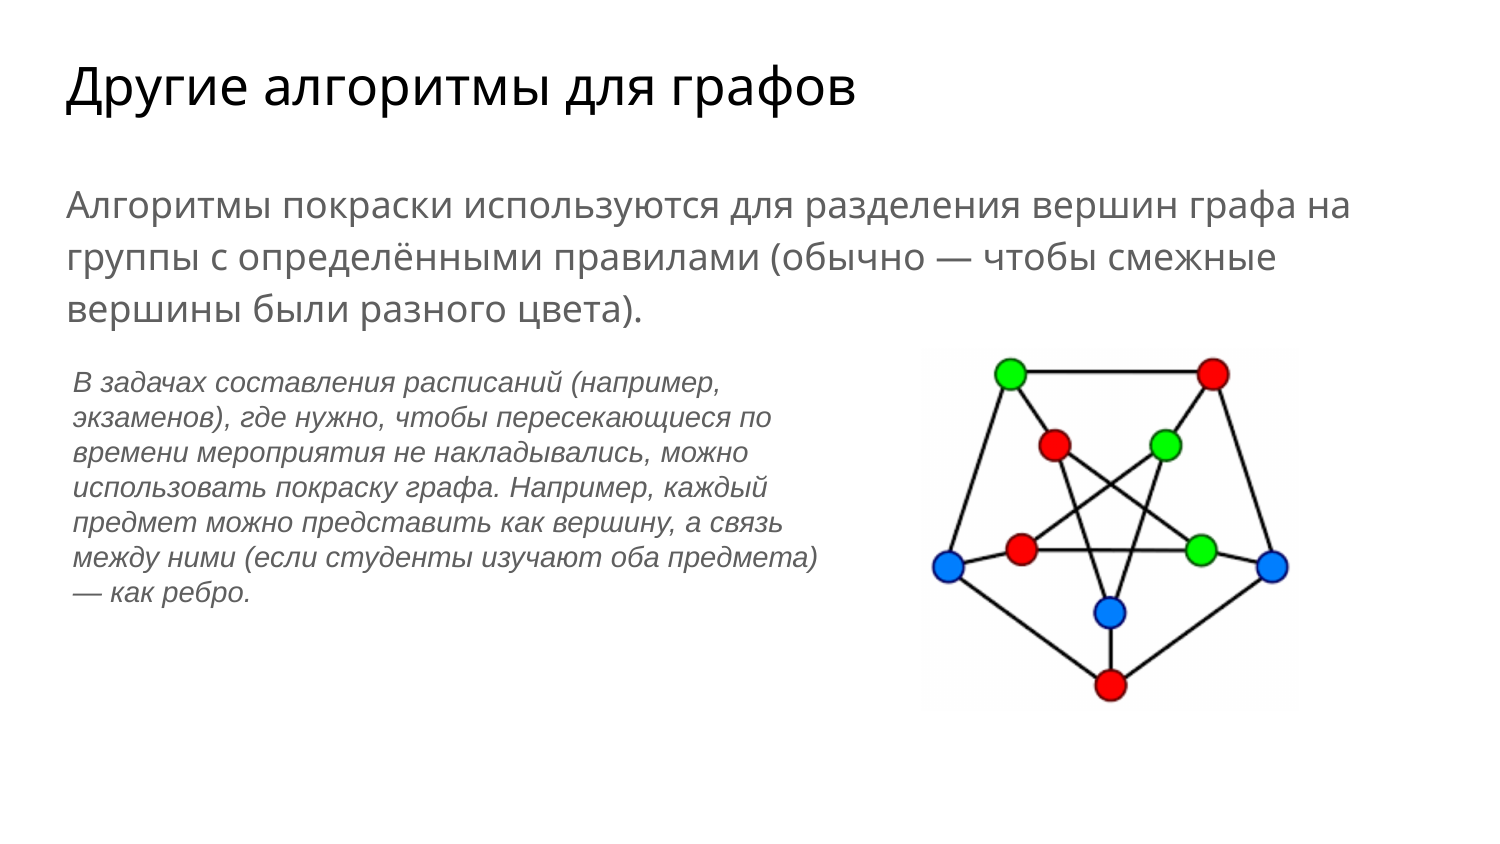

# Другие алгоритмы для графов
Алгоритмы покраски используются для разделения вершин графа на группы с определёнными правилами (обычно — чтобы смежные вершины были разного цвета).
В задачах составления расписаний (например, экзаменов), где нужно, чтобы пересекающиеся по времени мероприятия не накладывались, можно использовать покраску графа. Например, каждый предмет можно представить как вершину, а связь между ними (если студенты изучают оба предмета) — как ребро.